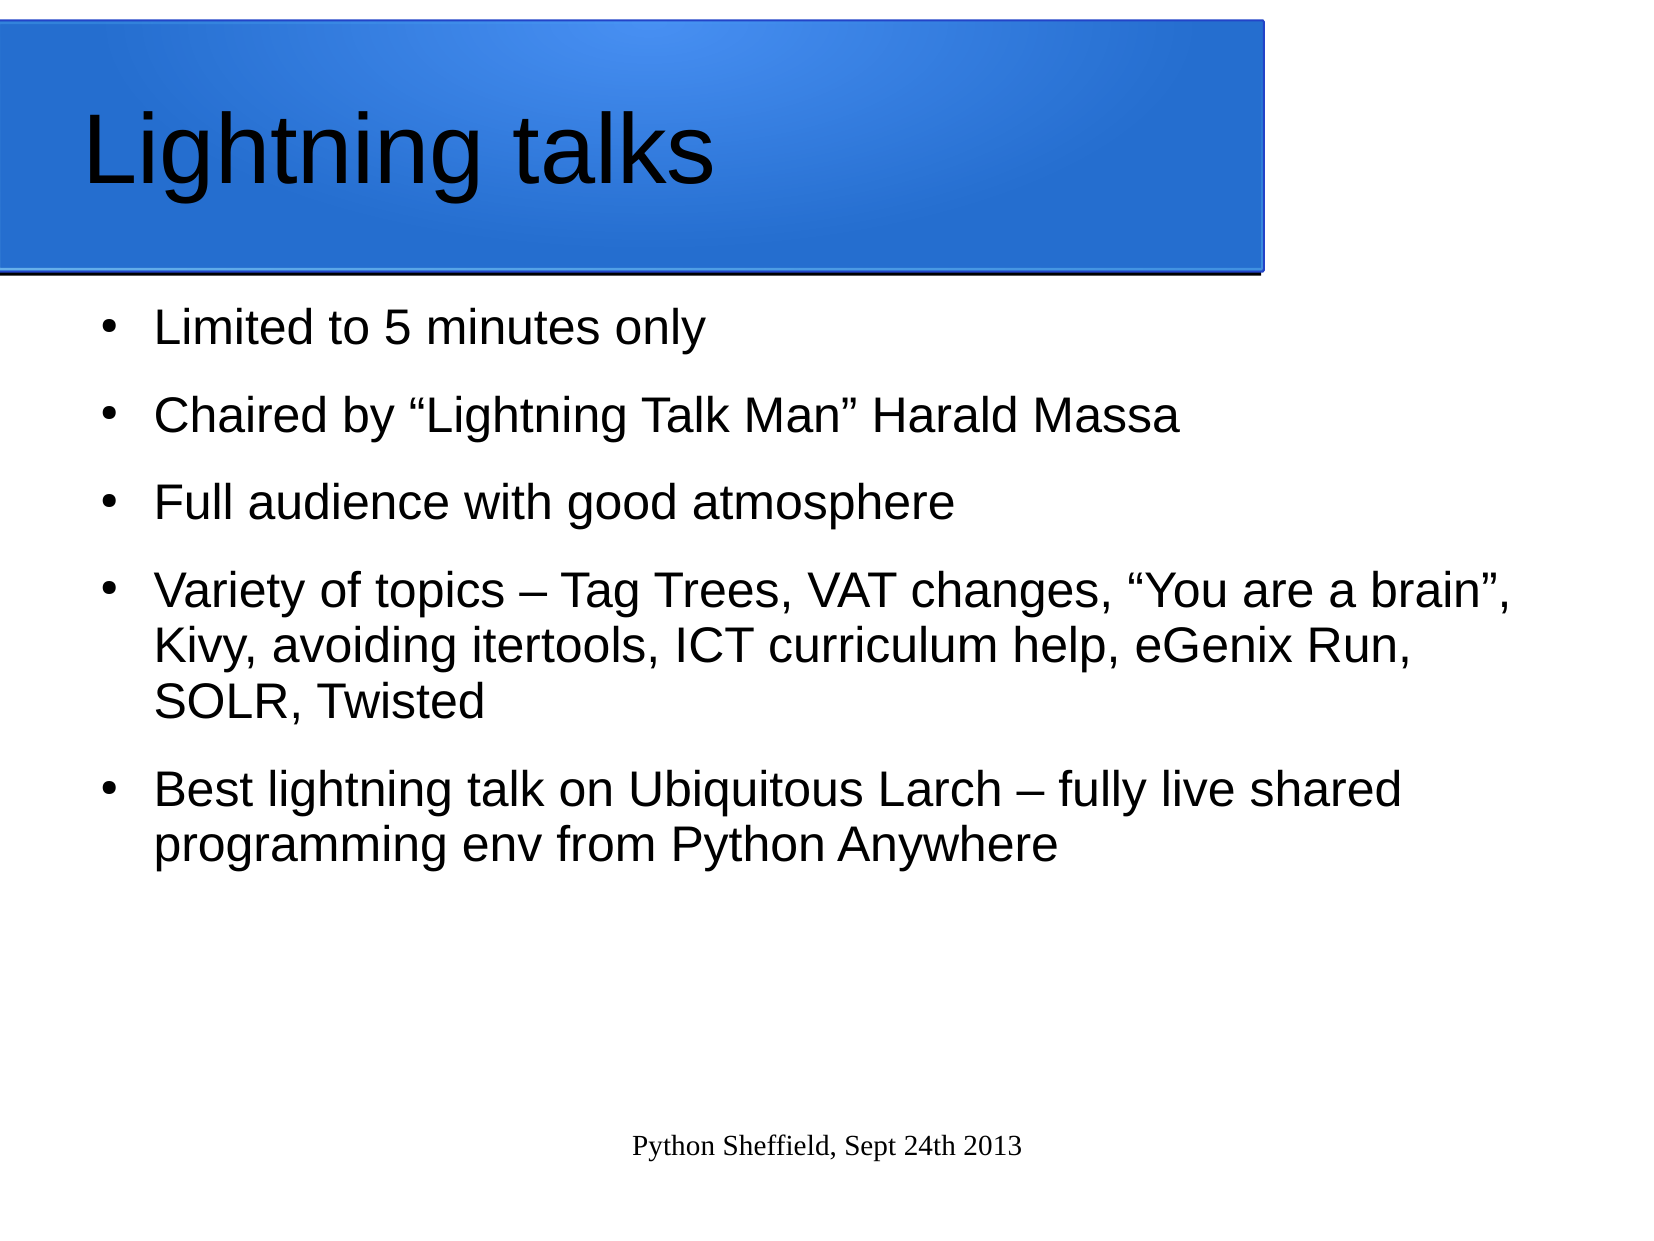

# Lightning talks
Limited to 5 minutes only
Chaired by “Lightning Talk Man” Harald Massa
Full audience with good atmosphere
Variety of topics – Tag Trees, VAT changes, “You are a brain”, Kivy, avoiding itertools, ICT curriculum help, eGenix Run, SOLR, Twisted
Best lightning talk on Ubiquitous Larch – fully live shared programming env from Python Anywhere
Python Sheffield, Sept 24th 2013